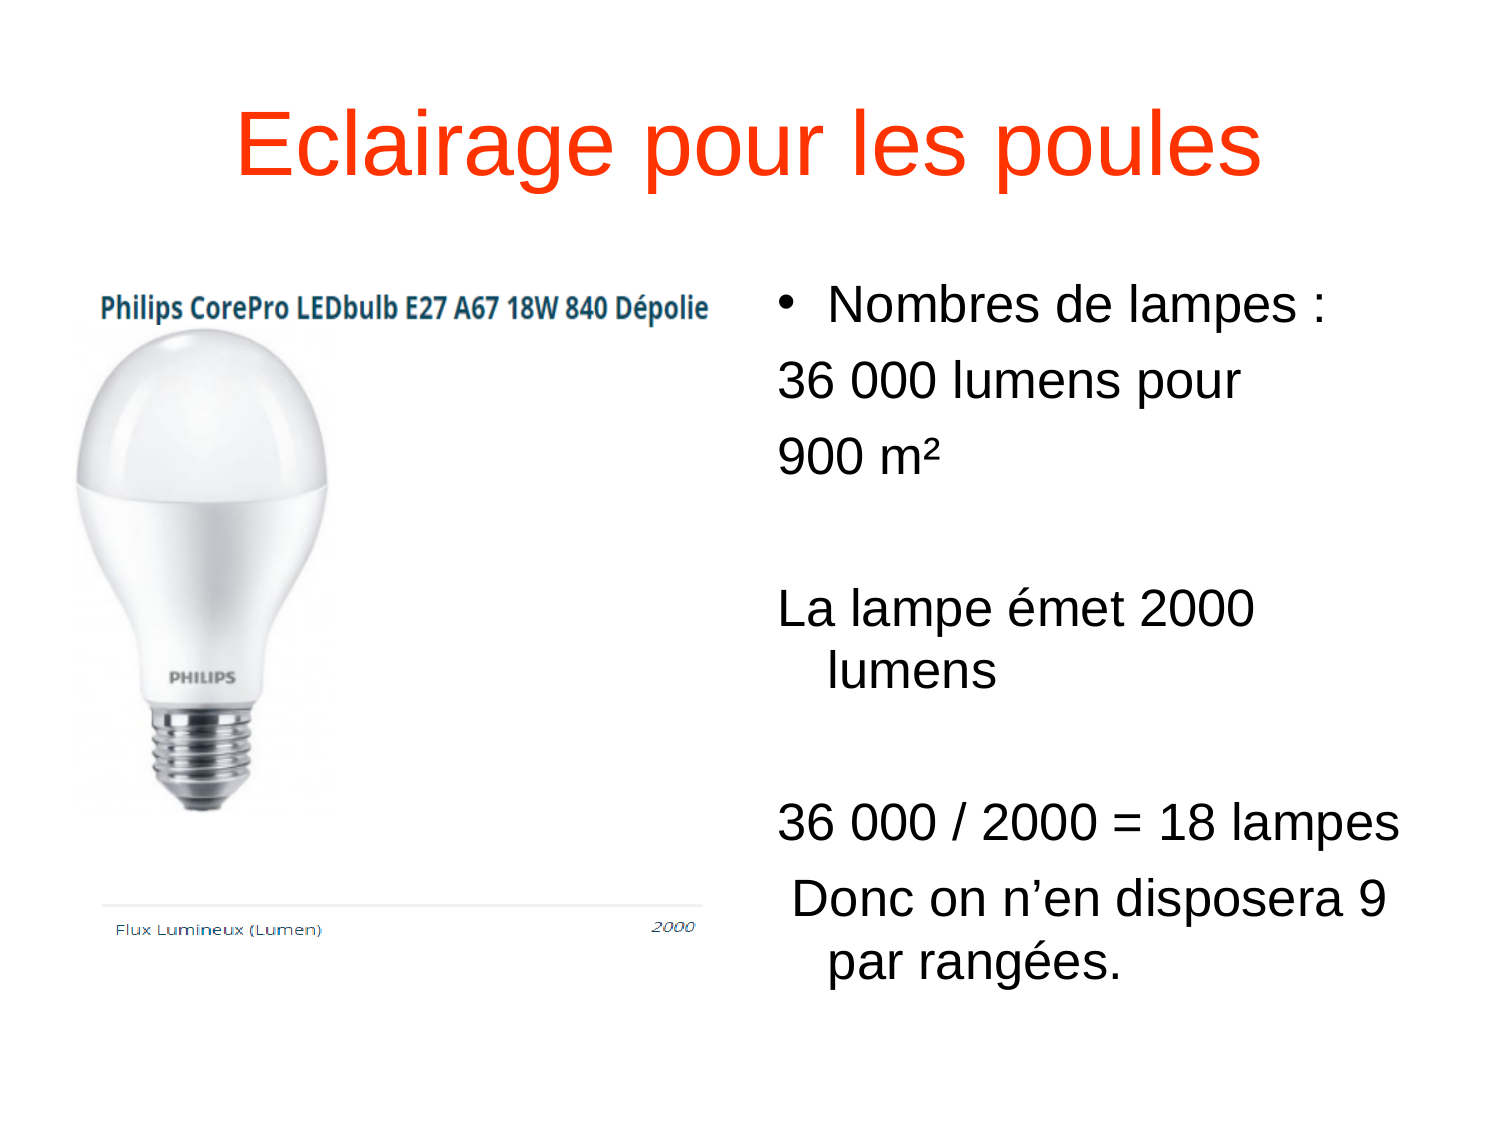

# Eclairage pour les poules
Nombres de lampes :
36 000 lumens pour
900 m²
La lampe émet 2000 lumens
36 000 / 2000 = 18 lampes
 Donc on n’en disposera 9 par rangées.